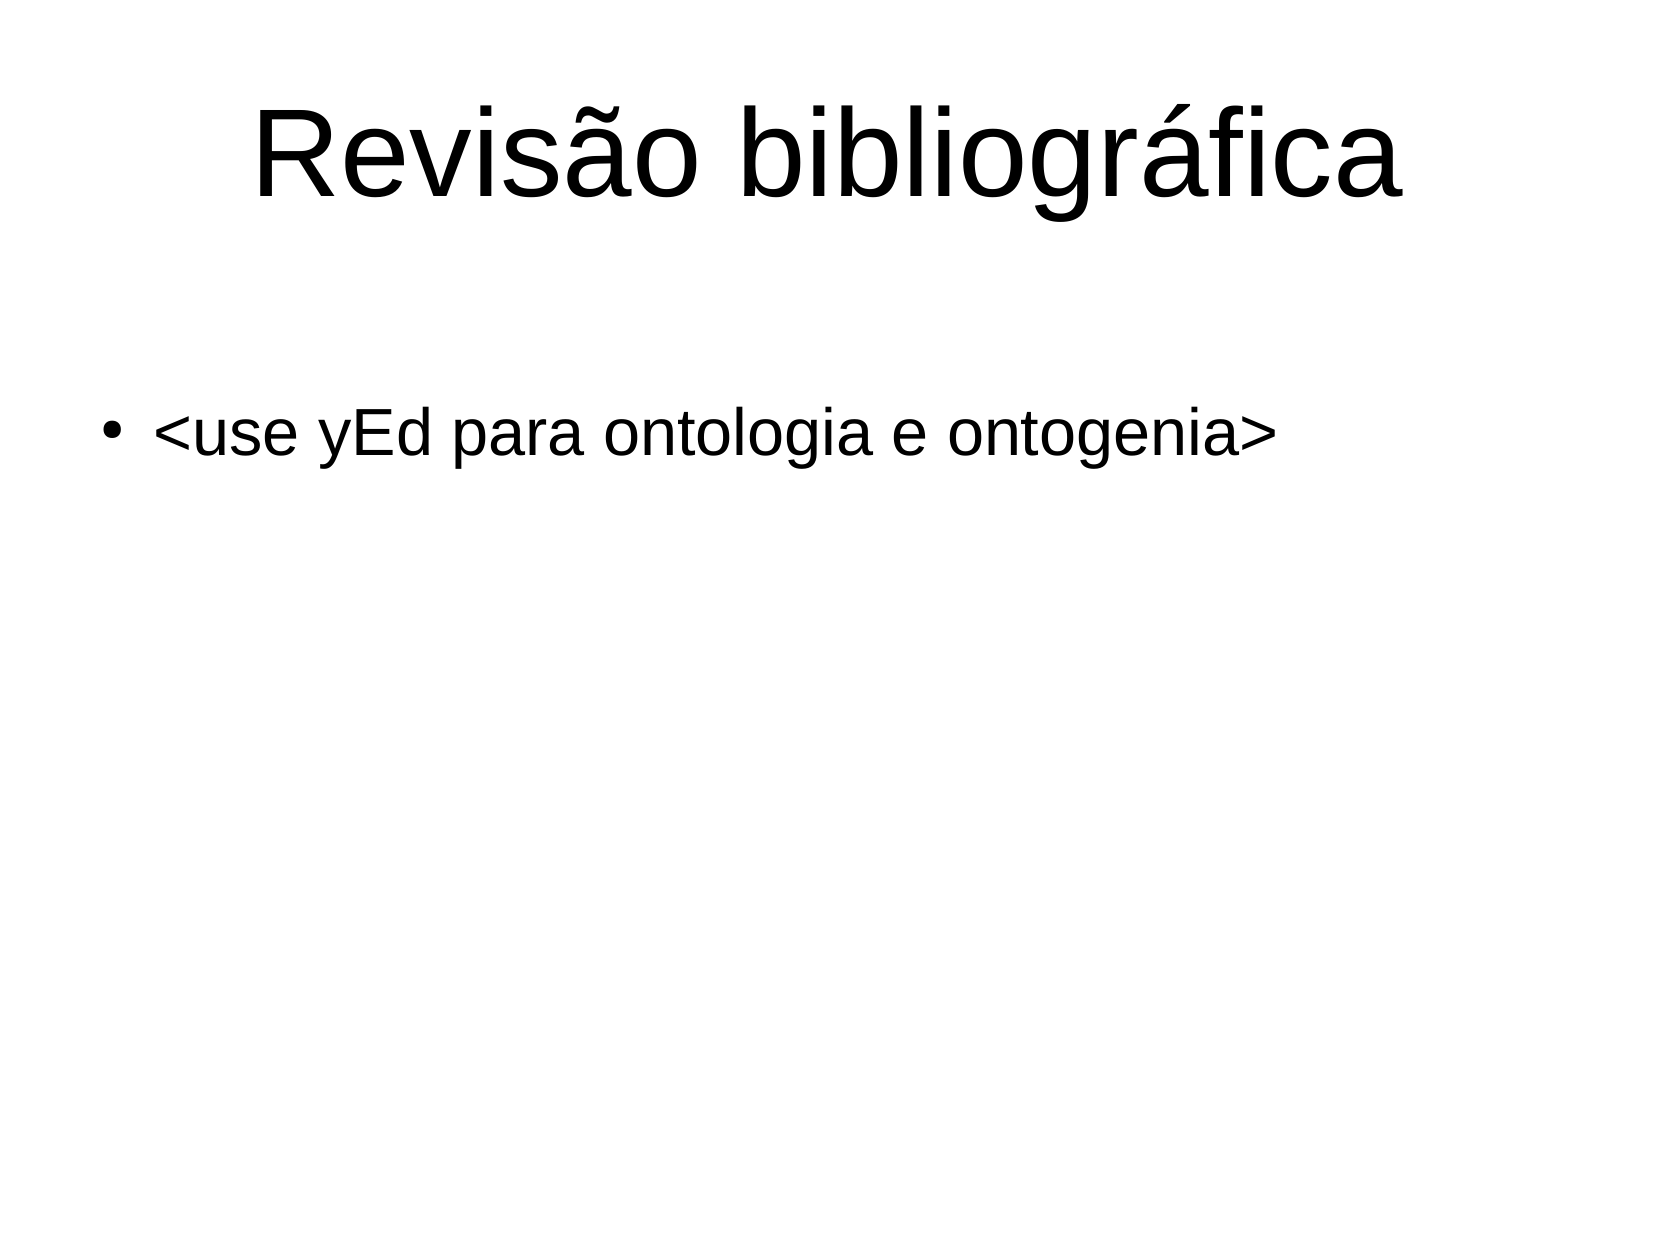

# Revisão bibliográfica
<use yEd para ontologia e ontogenia>